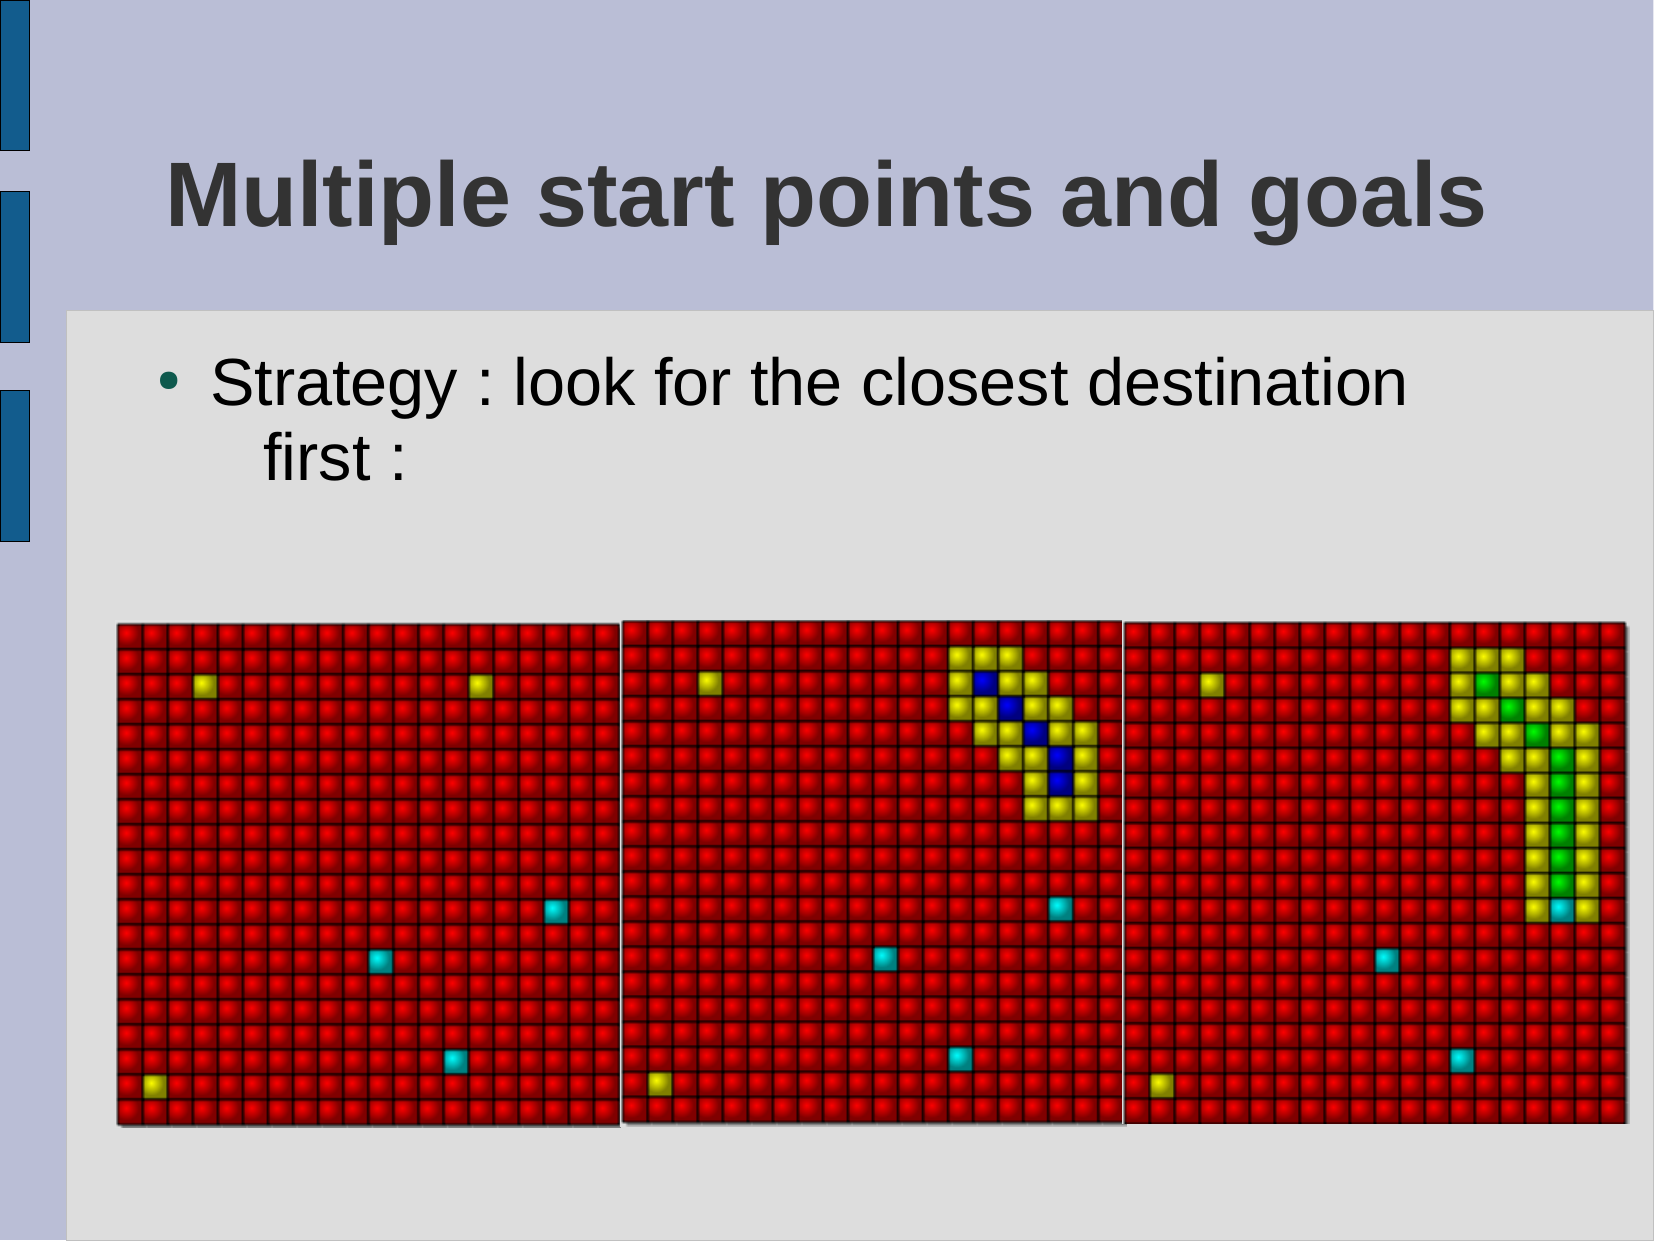

# Multiple start points and goals
Strategy : look for the closest destination first :